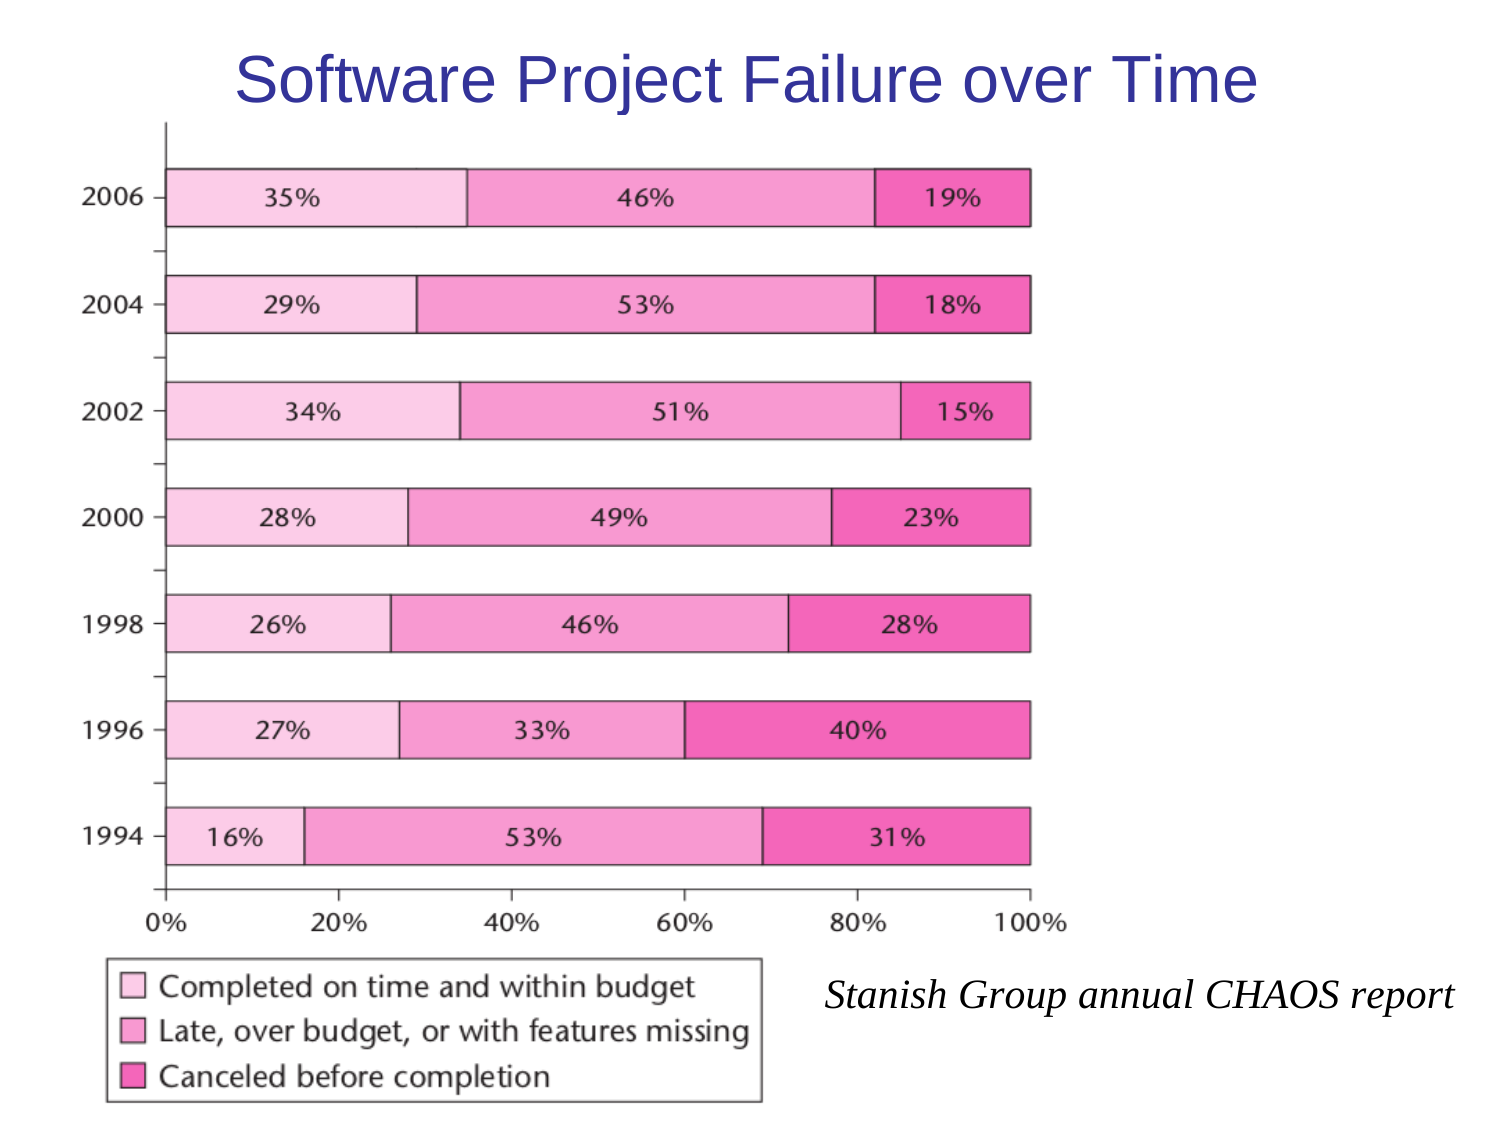

# Software Project Failure over Time
Stanish Group annual CHAOS report